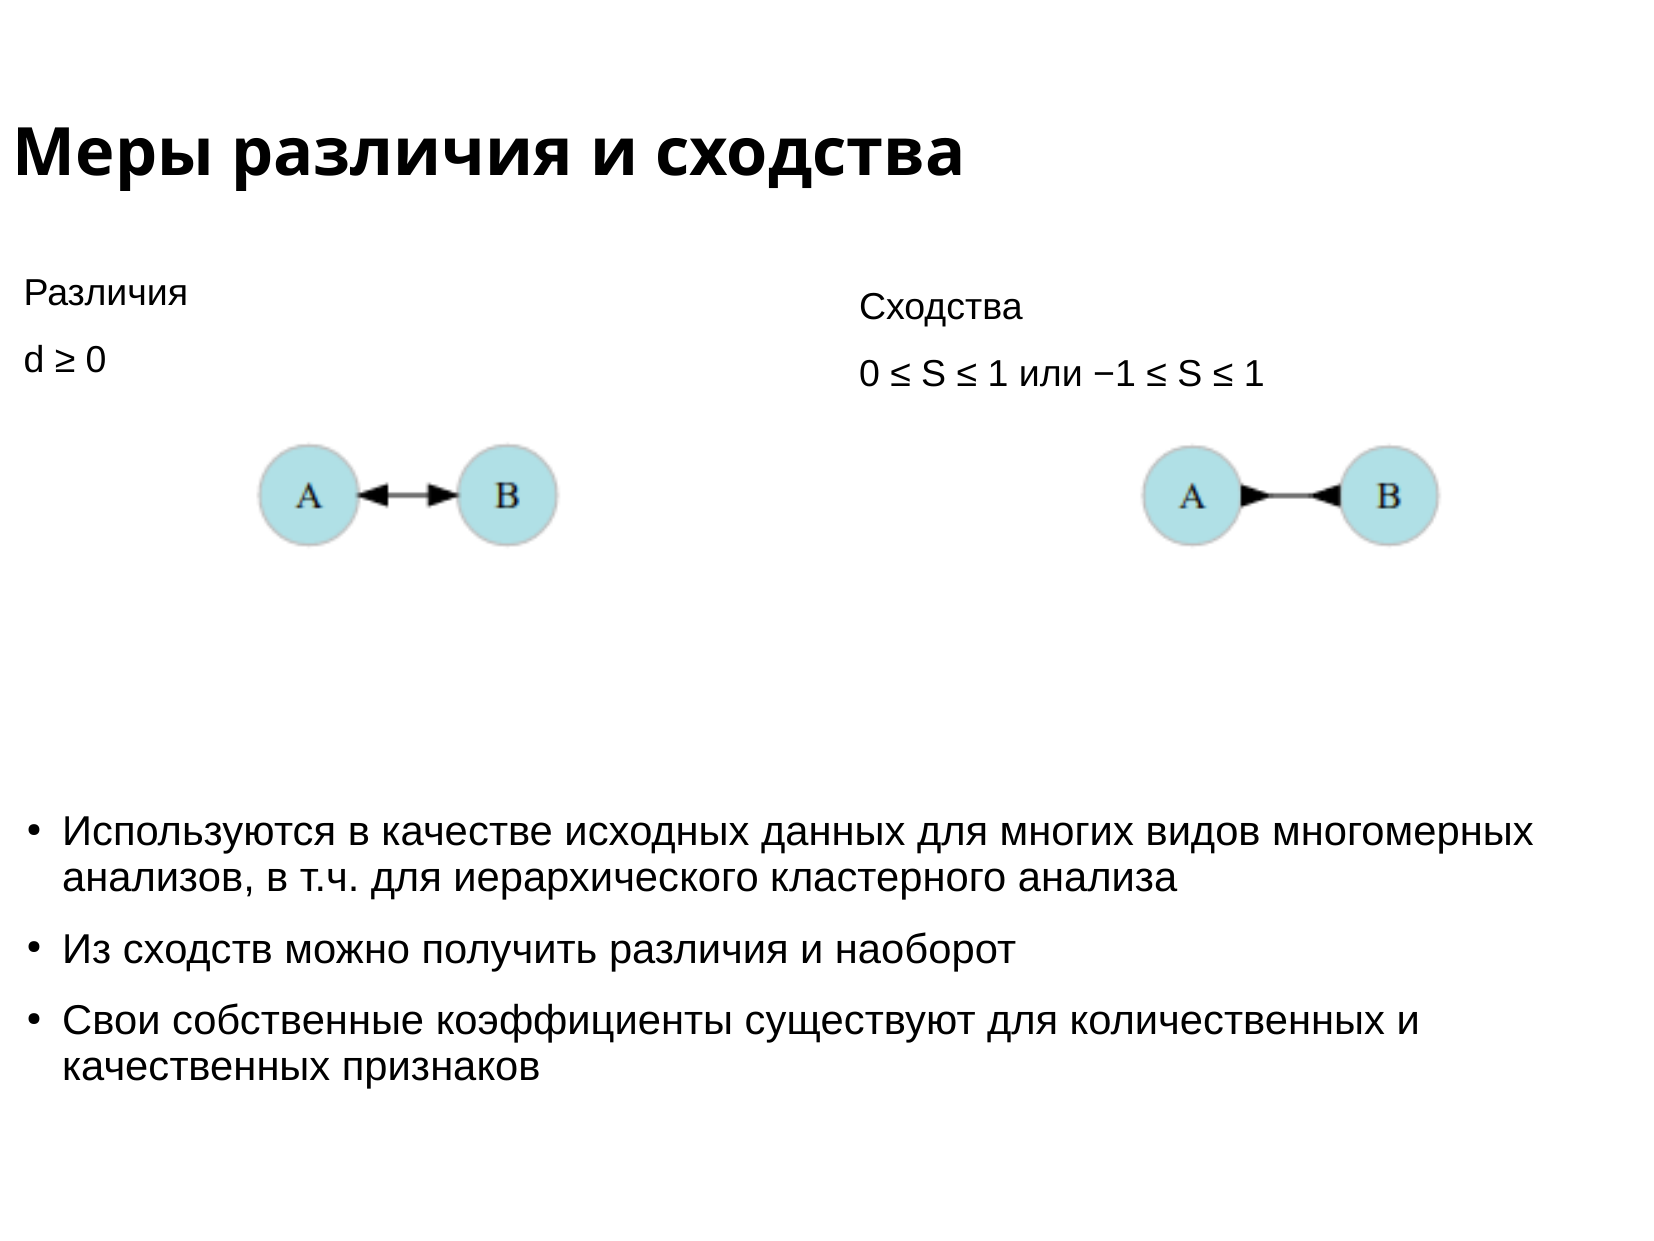

# Меры различия и сходства
Различия
d ≥ 0
Сходства
0 ≤ S ≤ 1 или −1 ≤ S ≤ 1
Используются в качестве исходных данных для многих видов многомерных анализов, в т.ч. для иерархического кластерного анализа
Из сходств можно получить различия и наоборот
Свои собственные коэффициенты существуют для количественных и качественных признаков